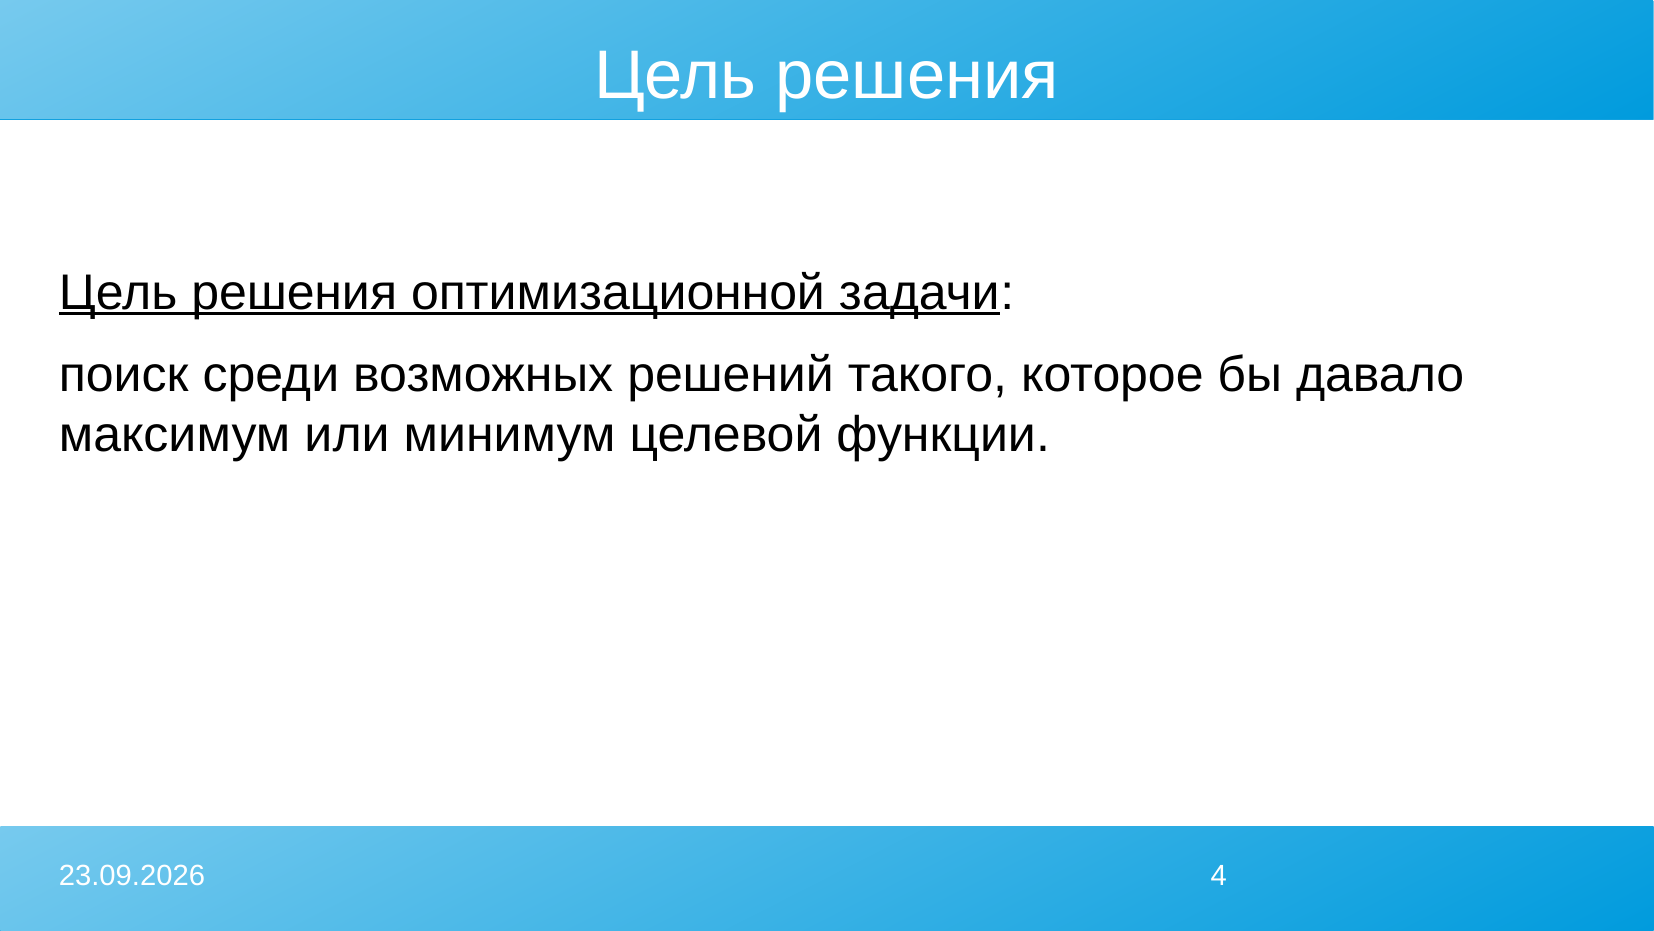

# Цель решения
Цель решения оптимизационной задачи:
поиск среди возможных решений такого, которое бы давало максимум или минимум целевой функции.
3